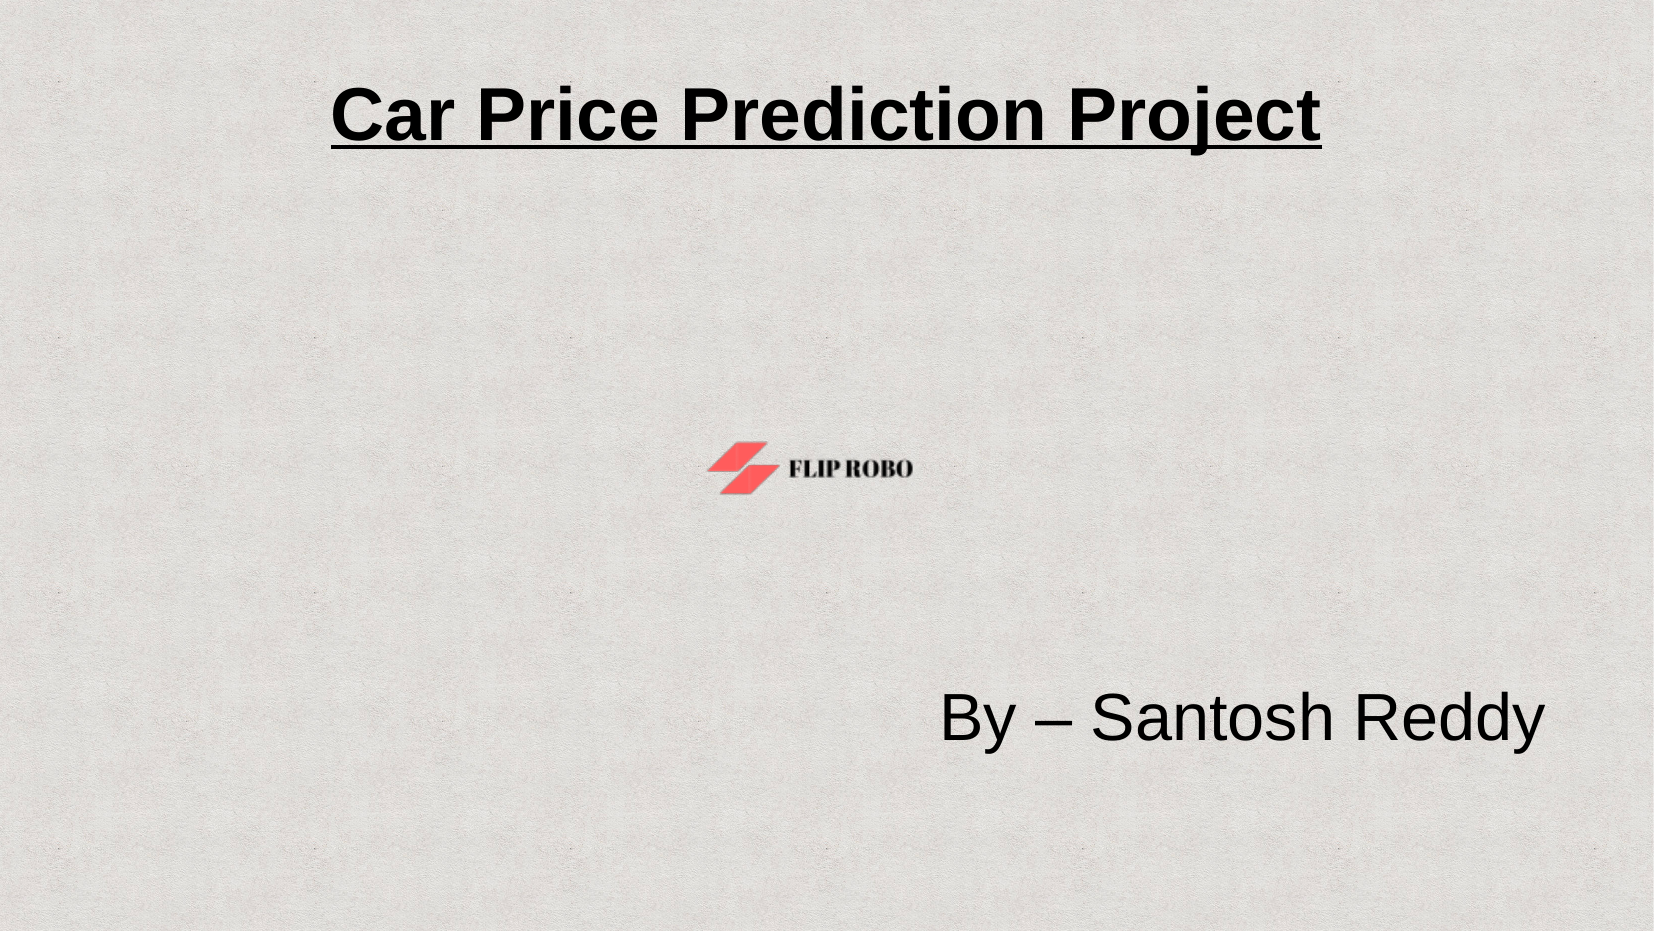

# Car Price Prediction Project
 By – Santosh Reddy